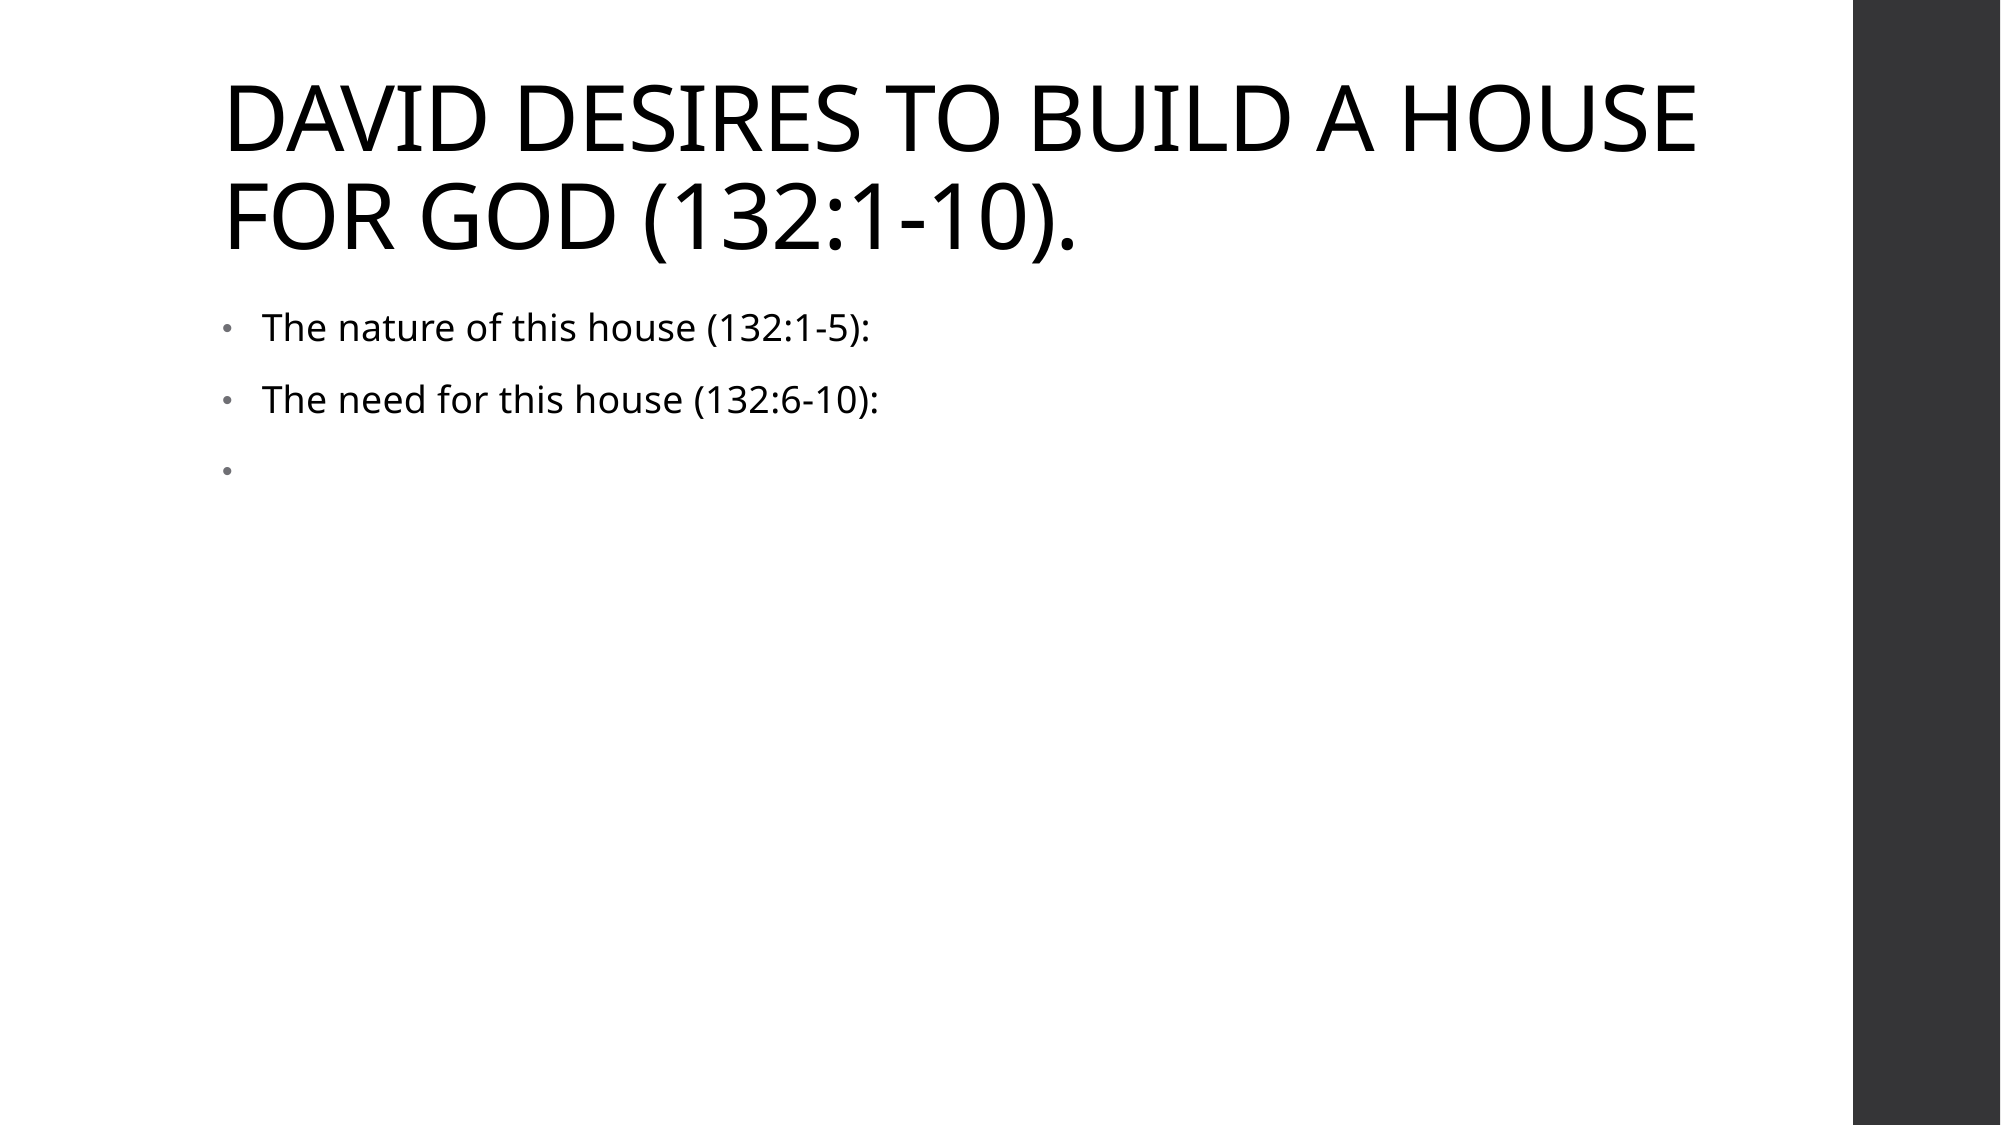

# DAVID DESIRES TO BUILD A HOUSE FOR GOD (132:1-10).
 The nature of this house (132:1-5):
 The need for this house (132:6-10):